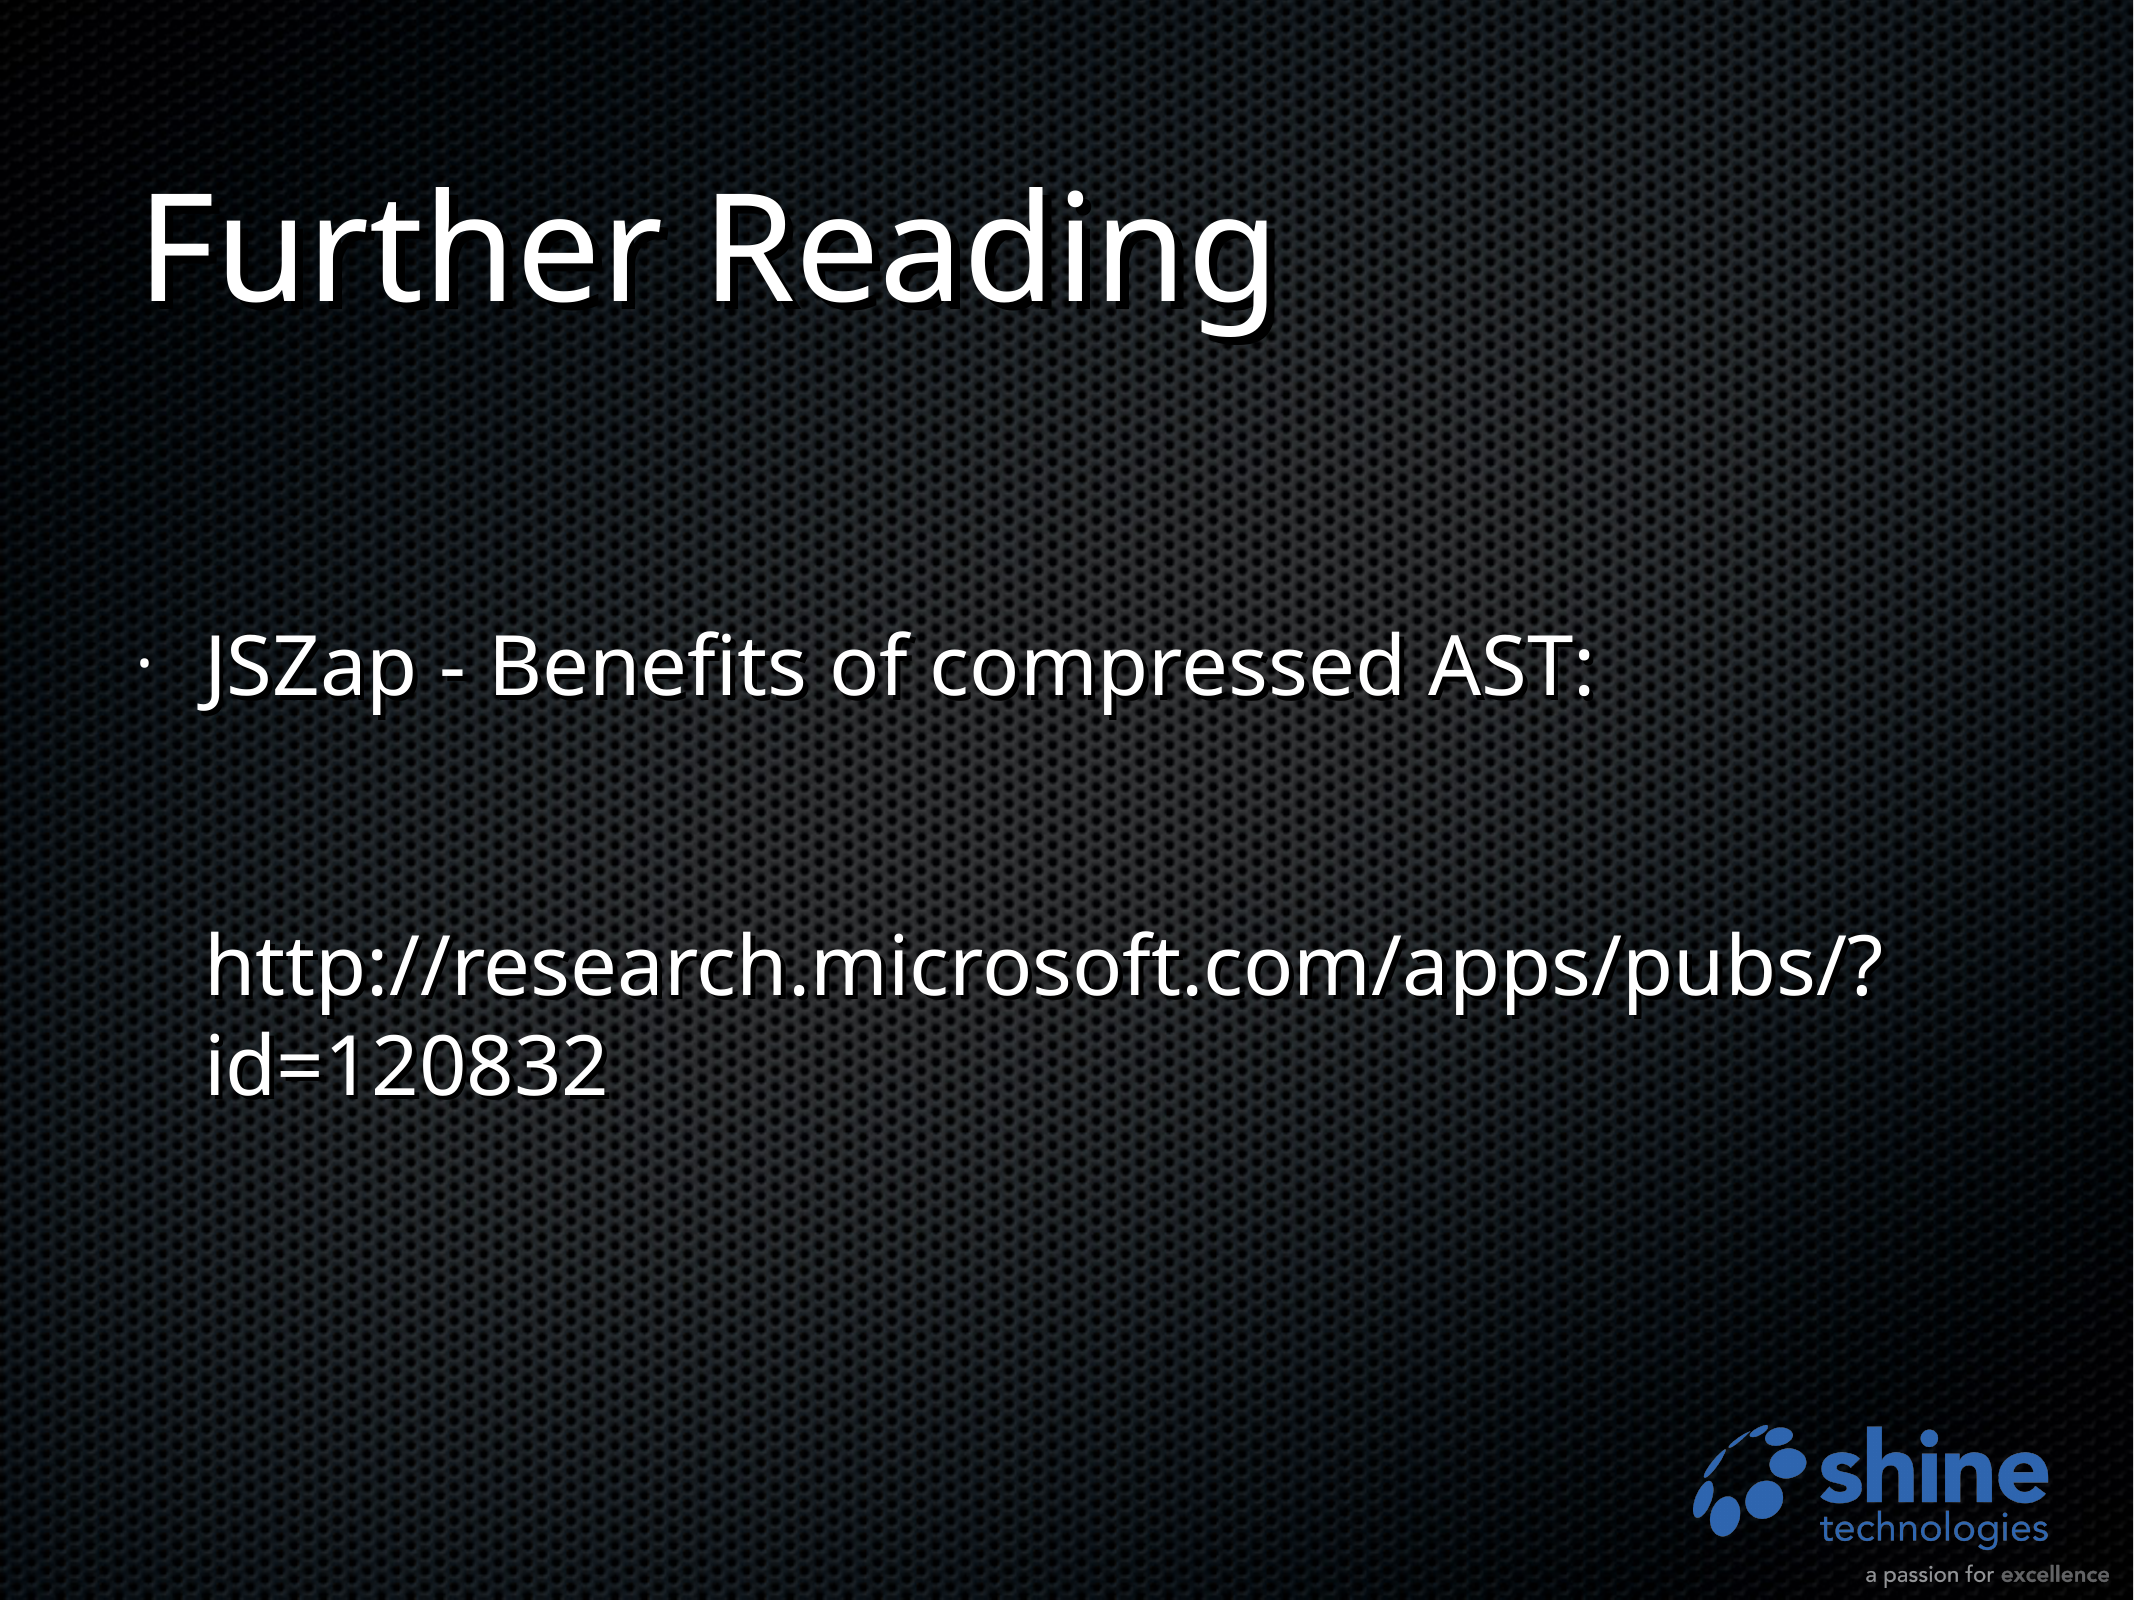

# Further Reading
JSZap - Benefits of compressed AST:
http://research.microsoft.com/apps/pubs/?id=120832